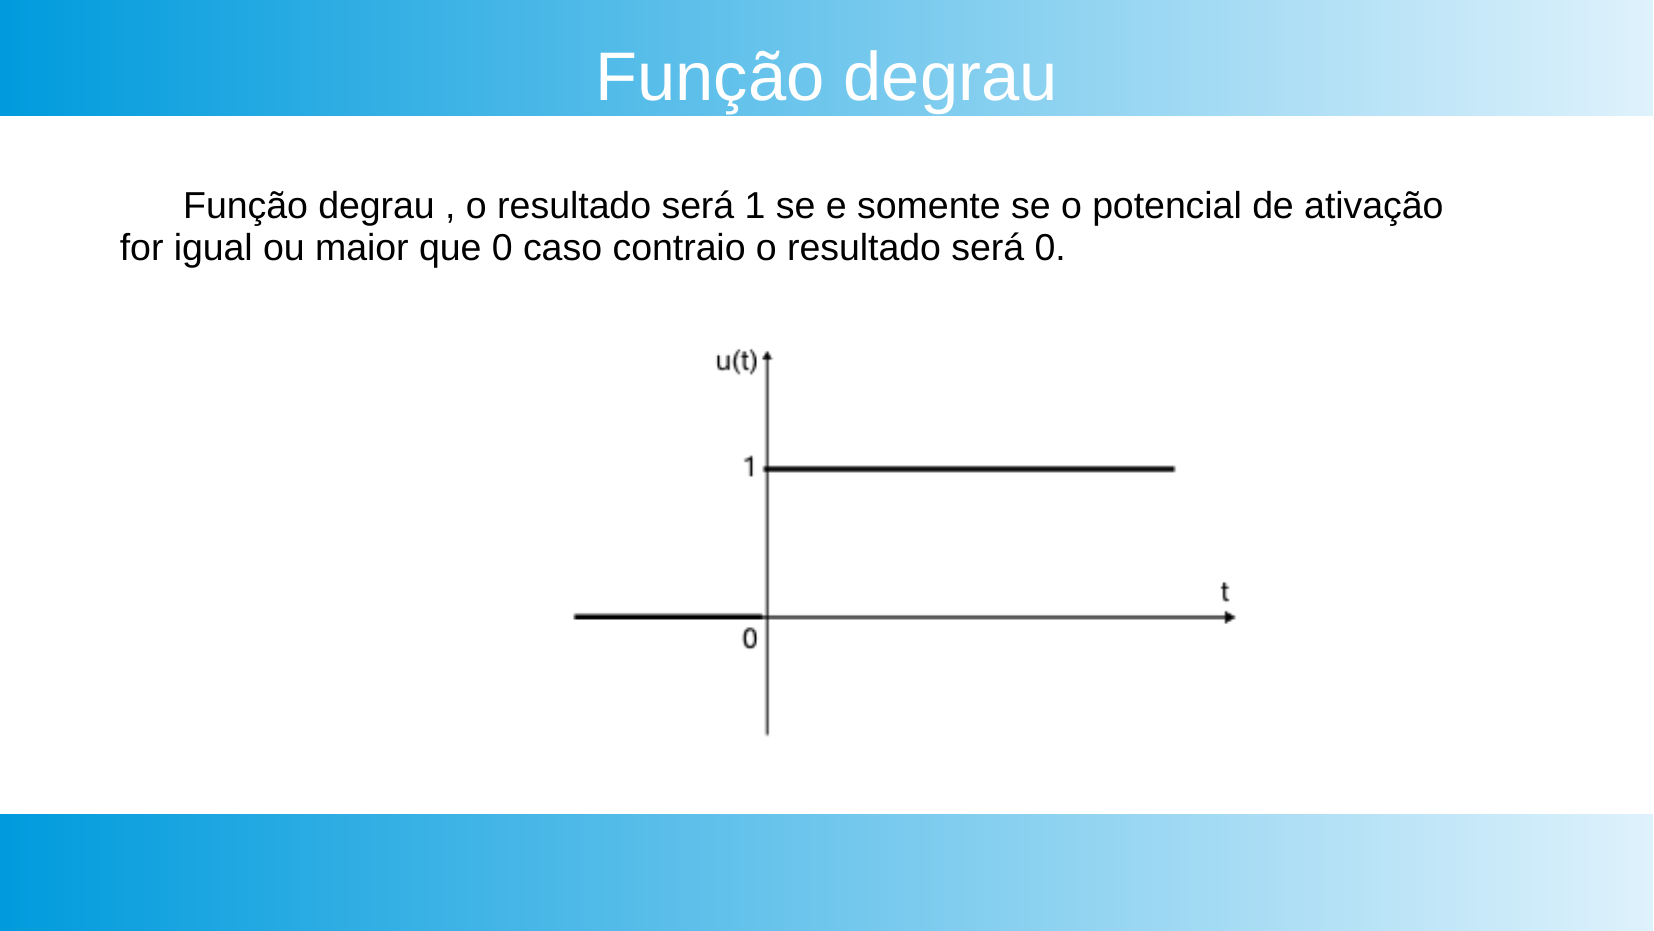

# Função degrau
	Função degrau , o resultado será 1 se e somente se o potencial de ativação
 for igual ou maior que 0 caso contraio o resultado será 0.